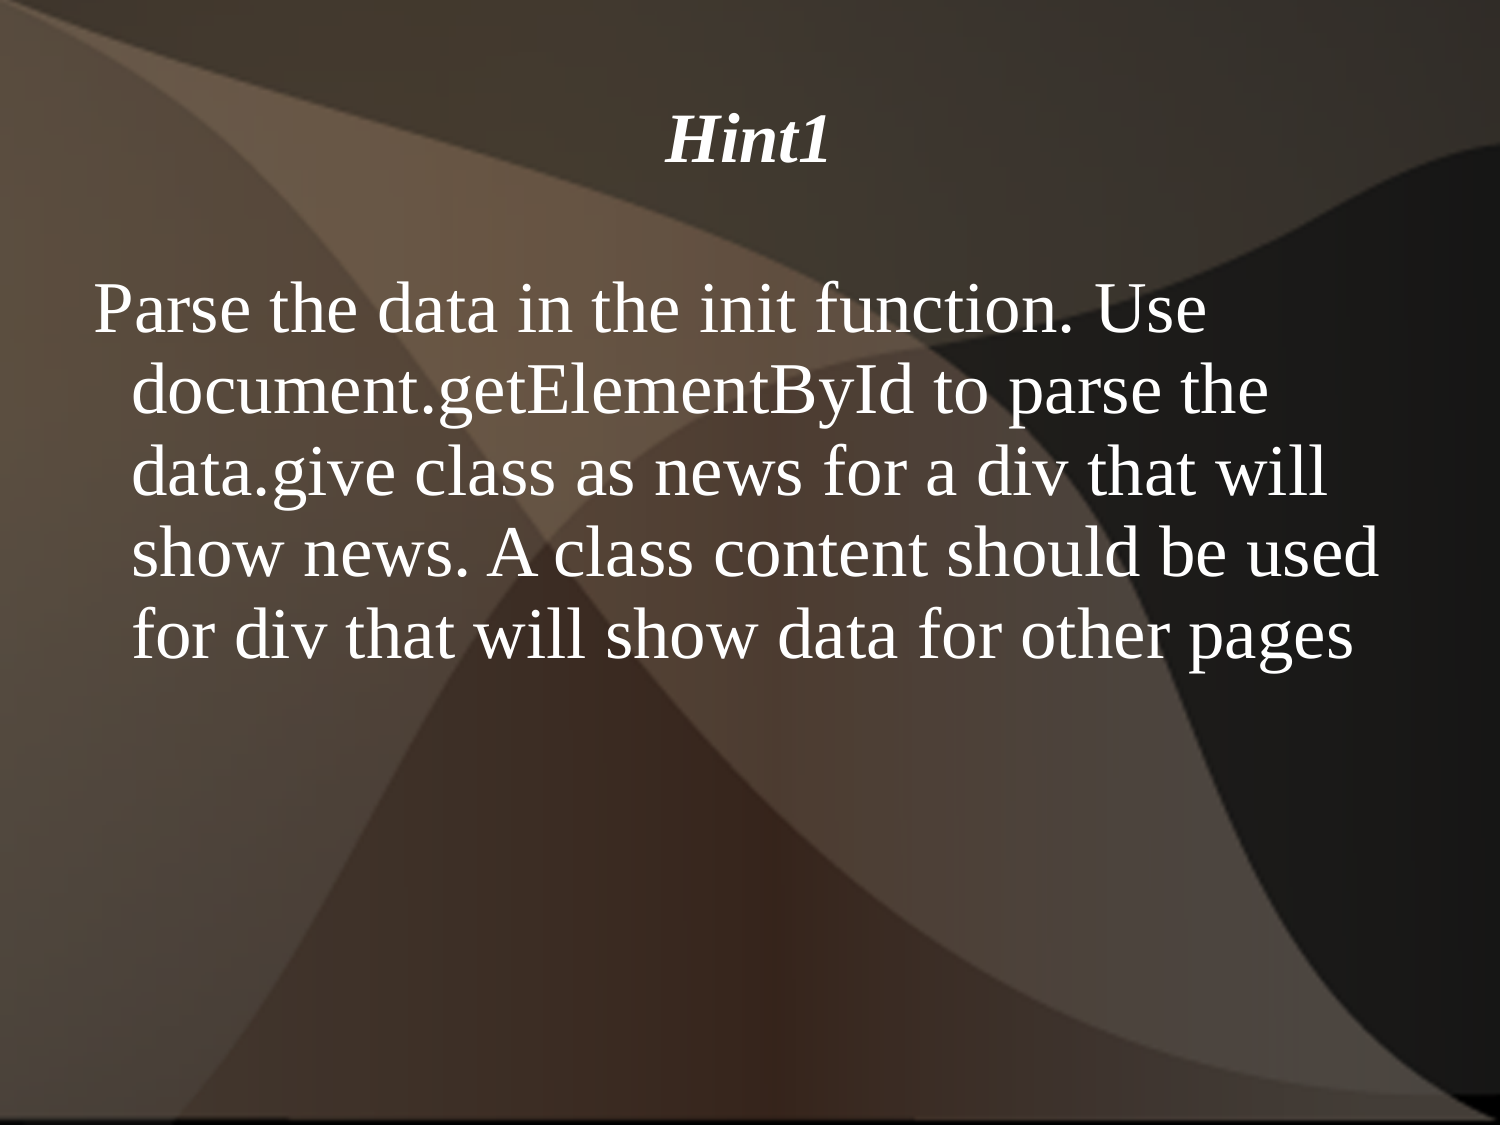

# Hint1
Parse the data in the init function. Use document.getElementById to parse the data.give class as news for a div that will show news. A class content should be used for div that will show data for other pages